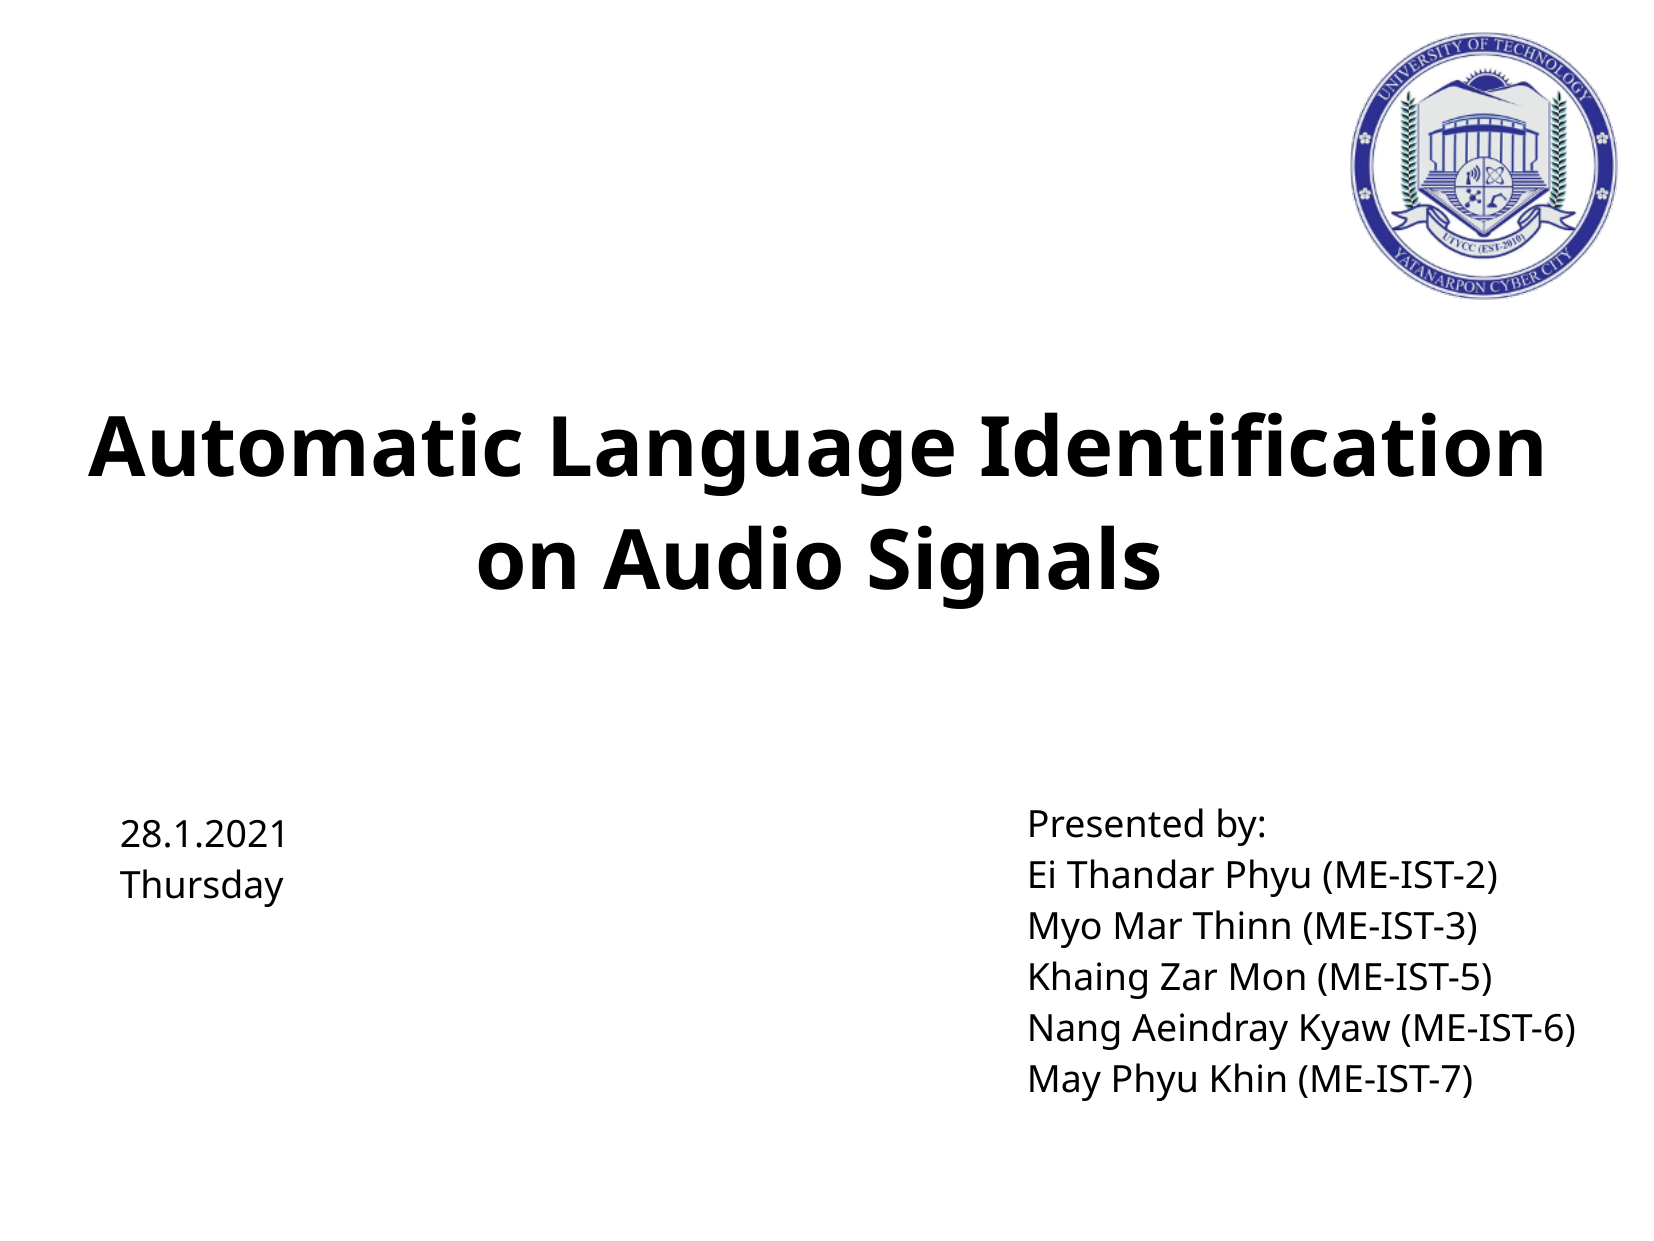

# Automatic Language Identification on Audio Signals
Presented by:
Ei Thandar Phyu (ME-IST-2)
Myo Mar Thinn (ME-IST-3)
Khaing Zar Mon (ME-IST-5)
Nang Aeindray Kyaw (ME-IST-6)
May Phyu Khin (ME-IST-7)
28.1.2021
Thursday